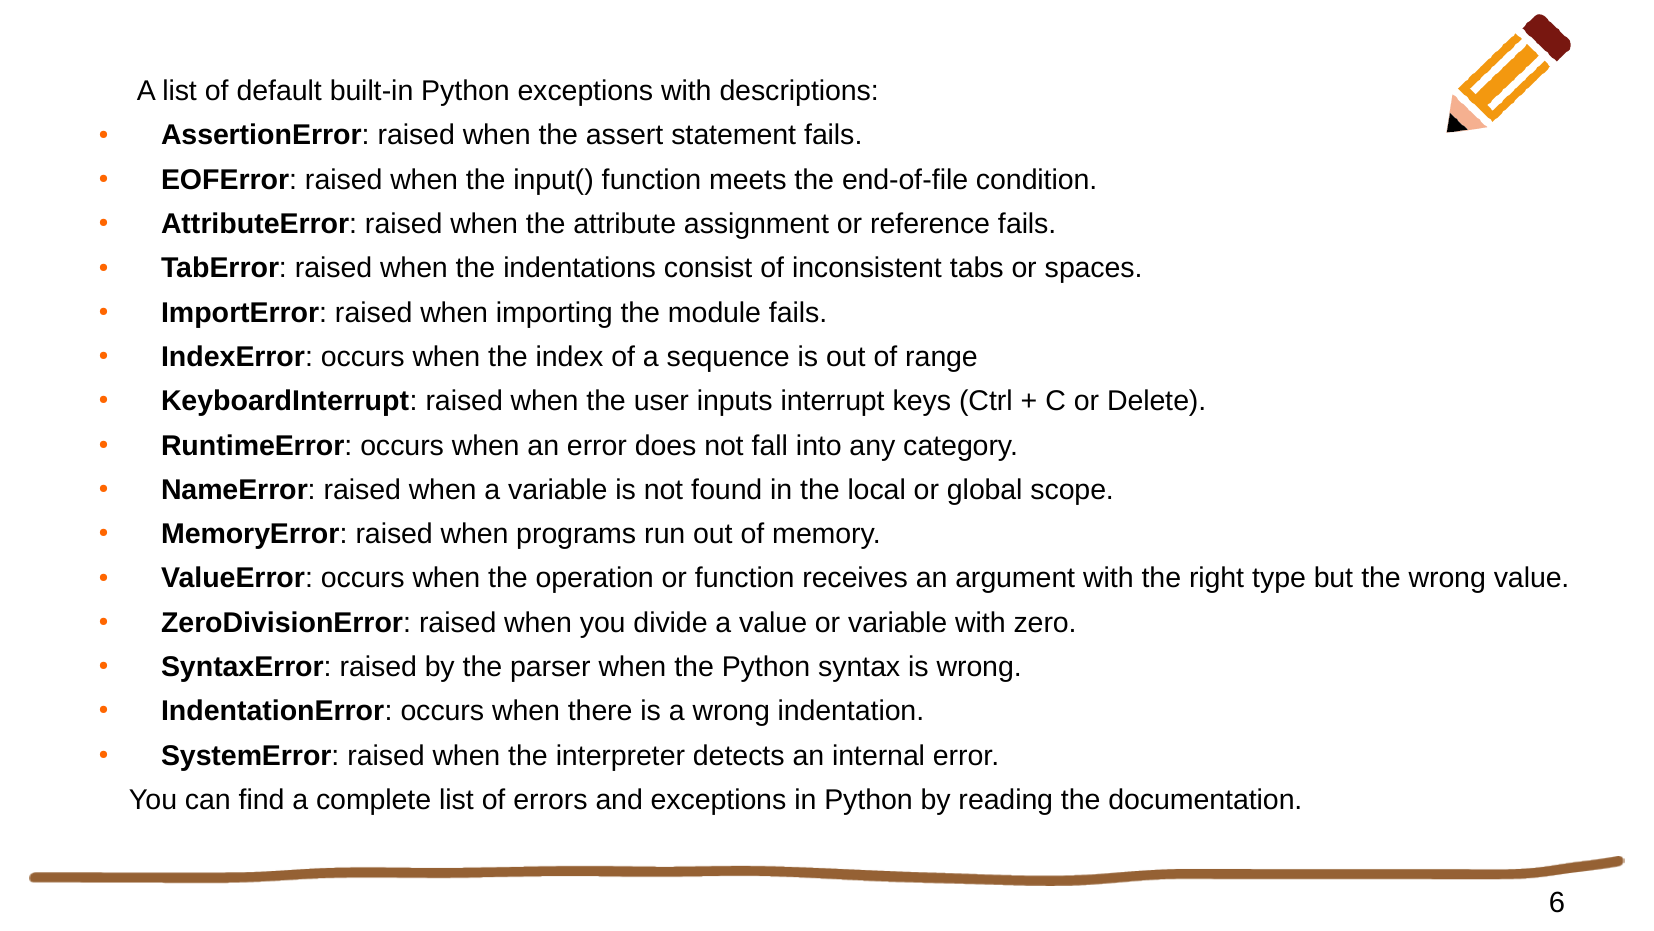

# A list of default built-in Python exceptions with descriptions:
 AssertionError: raised when the assert statement fails.
 EOFError: raised when the input() function meets the end-of-file condition.
 AttributeError: raised when the attribute assignment or reference fails.
 TabError: raised when the indentations consist of inconsistent tabs or spaces.
 ImportError: raised when importing the module fails.
 IndexError: occurs when the index of a sequence is out of range
 KeyboardInterrupt: raised when the user inputs interrupt keys (Ctrl + C or Delete).
 RuntimeError: occurs when an error does not fall into any category.
 NameError: raised when a variable is not found in the local or global scope.
 MemoryError: raised when programs run out of memory.
 ValueError: occurs when the operation or function receives an argument with the right type but the wrong value.
 ZeroDivisionError: raised when you divide a value or variable with zero.
 SyntaxError: raised by the parser when the Python syntax is wrong.
 IndentationError: occurs when there is a wrong indentation.
 SystemError: raised when the interpreter detects an internal error.
You can find a complete list of errors and exceptions in Python by reading the documentation.
6